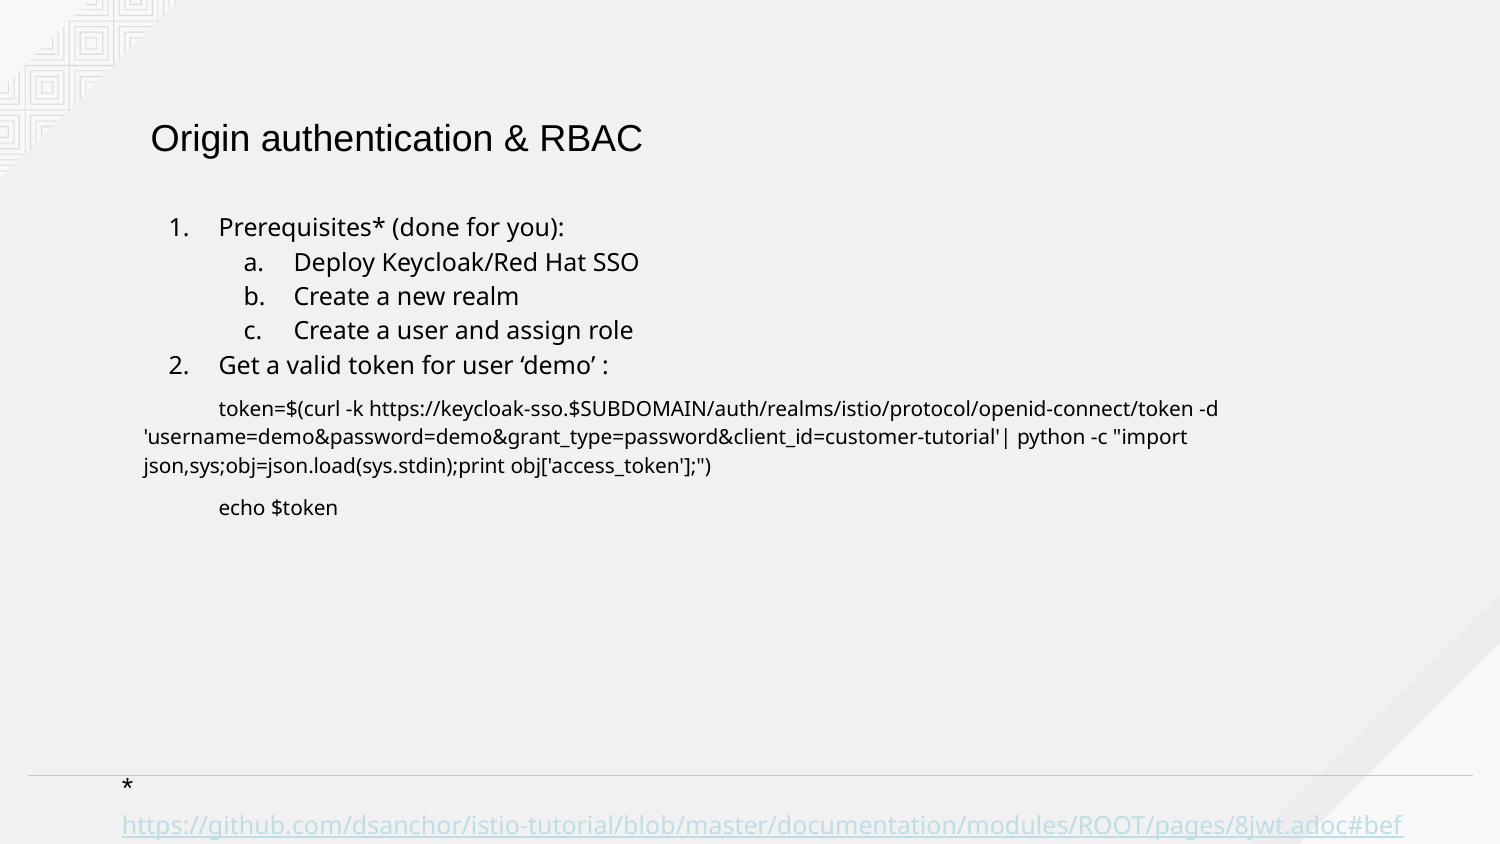

# Origin authentication & RBAC
Prerequisites* (done for you):
Deploy Keycloak/Red Hat SSO
Create a new realm
Create a user and assign role
Get a valid token for user ‘demo’ :
token=$(curl -k https://keycloak-sso.$SUBDOMAIN/auth/realms/istio/protocol/openid-connect/token -d 'username=demo&password=demo&grant_type=password&client_id=customer-tutorial'| python -c "import json,sys;obj=json.load(sys.stdin);print obj['access_token'];")
echo $token
*https://github.com/dsanchor/istio-tutorial/blob/master/documentation/modules/ROOT/pages/8jwt.adoc#before-start